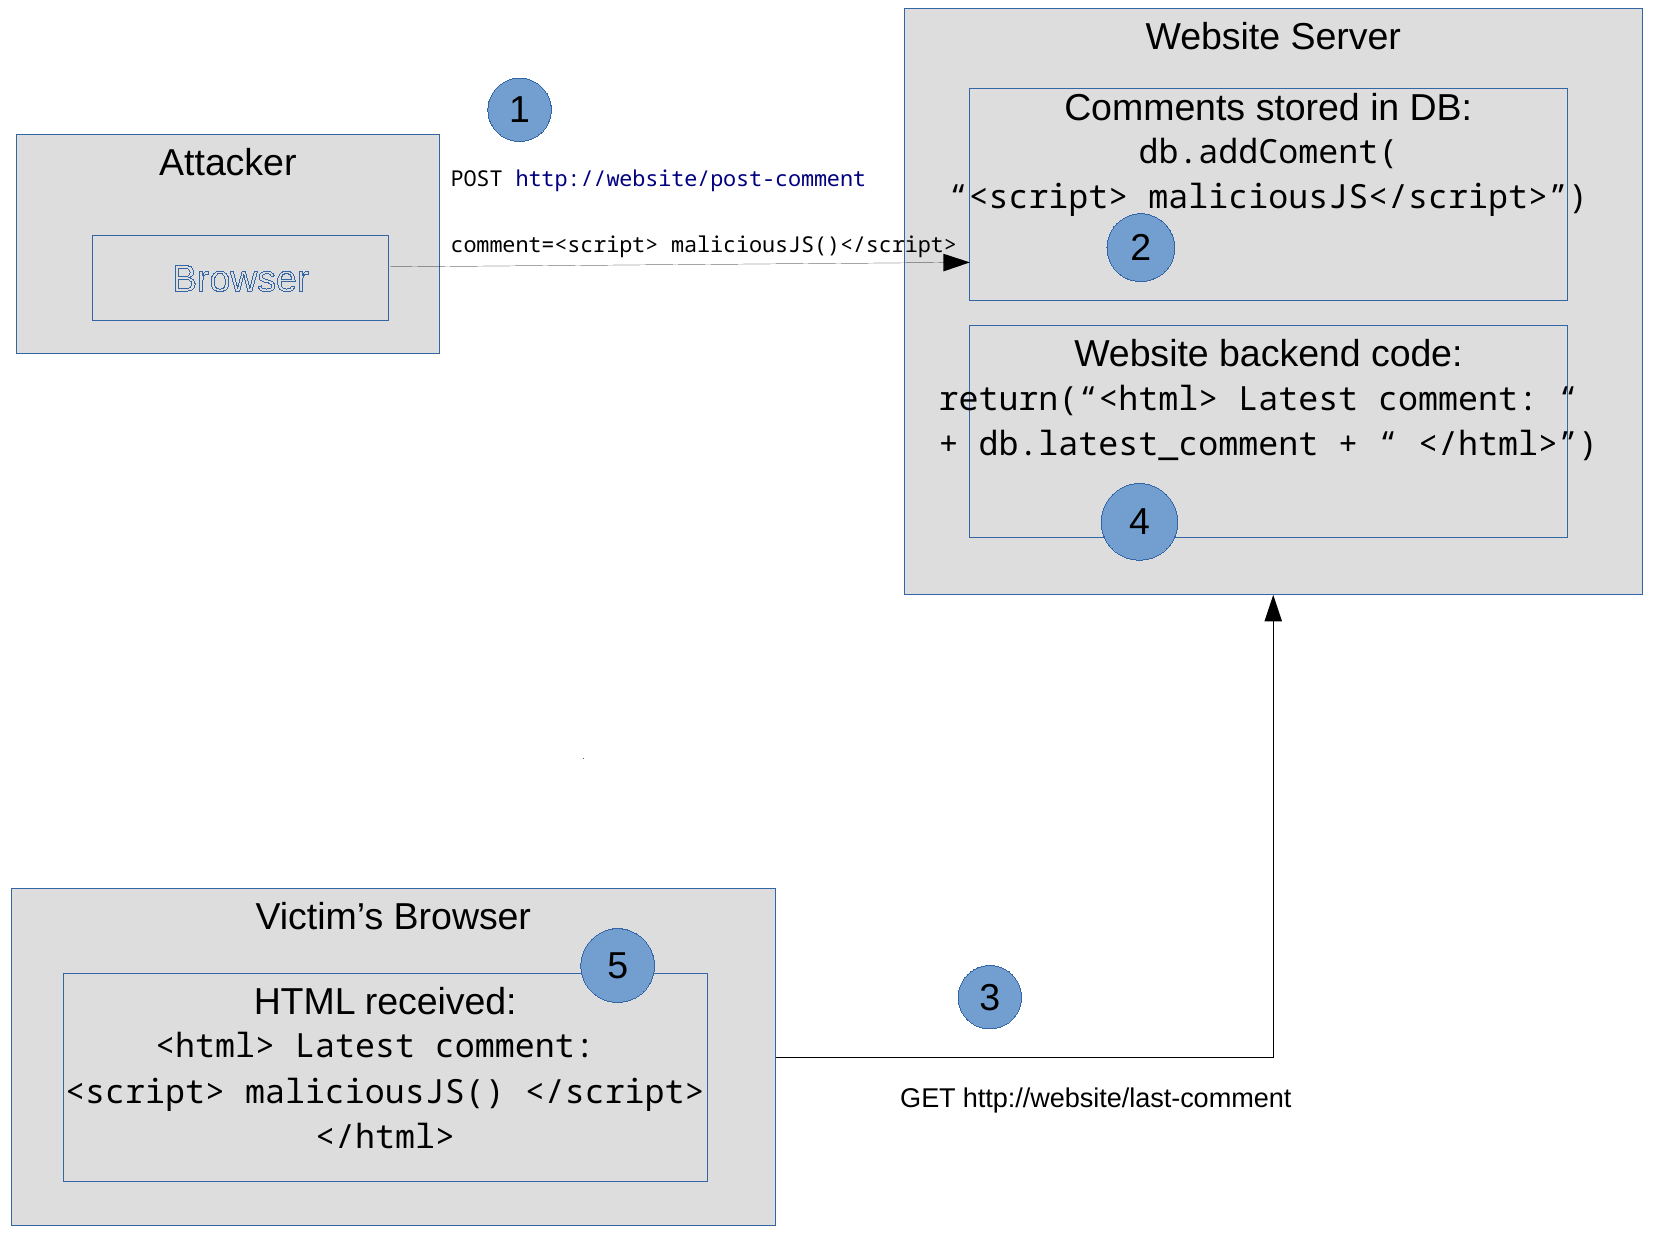

Website Server
Comments stored in DB:
db.addComent(
“<script> maliciousJS</script>”)
Website backend code:
return(“<html> Latest comment: “
+ db.latest_comment + “ </html>”)
1
Attacker
POST http://website/post-comment
comment=<script> maliciousJS()</script>
2
4
Victim’s Browser
HTML received:
<html> Latest comment:
<script> maliciousJS() </script>
</html>
5
3
GET http://website/last-comment